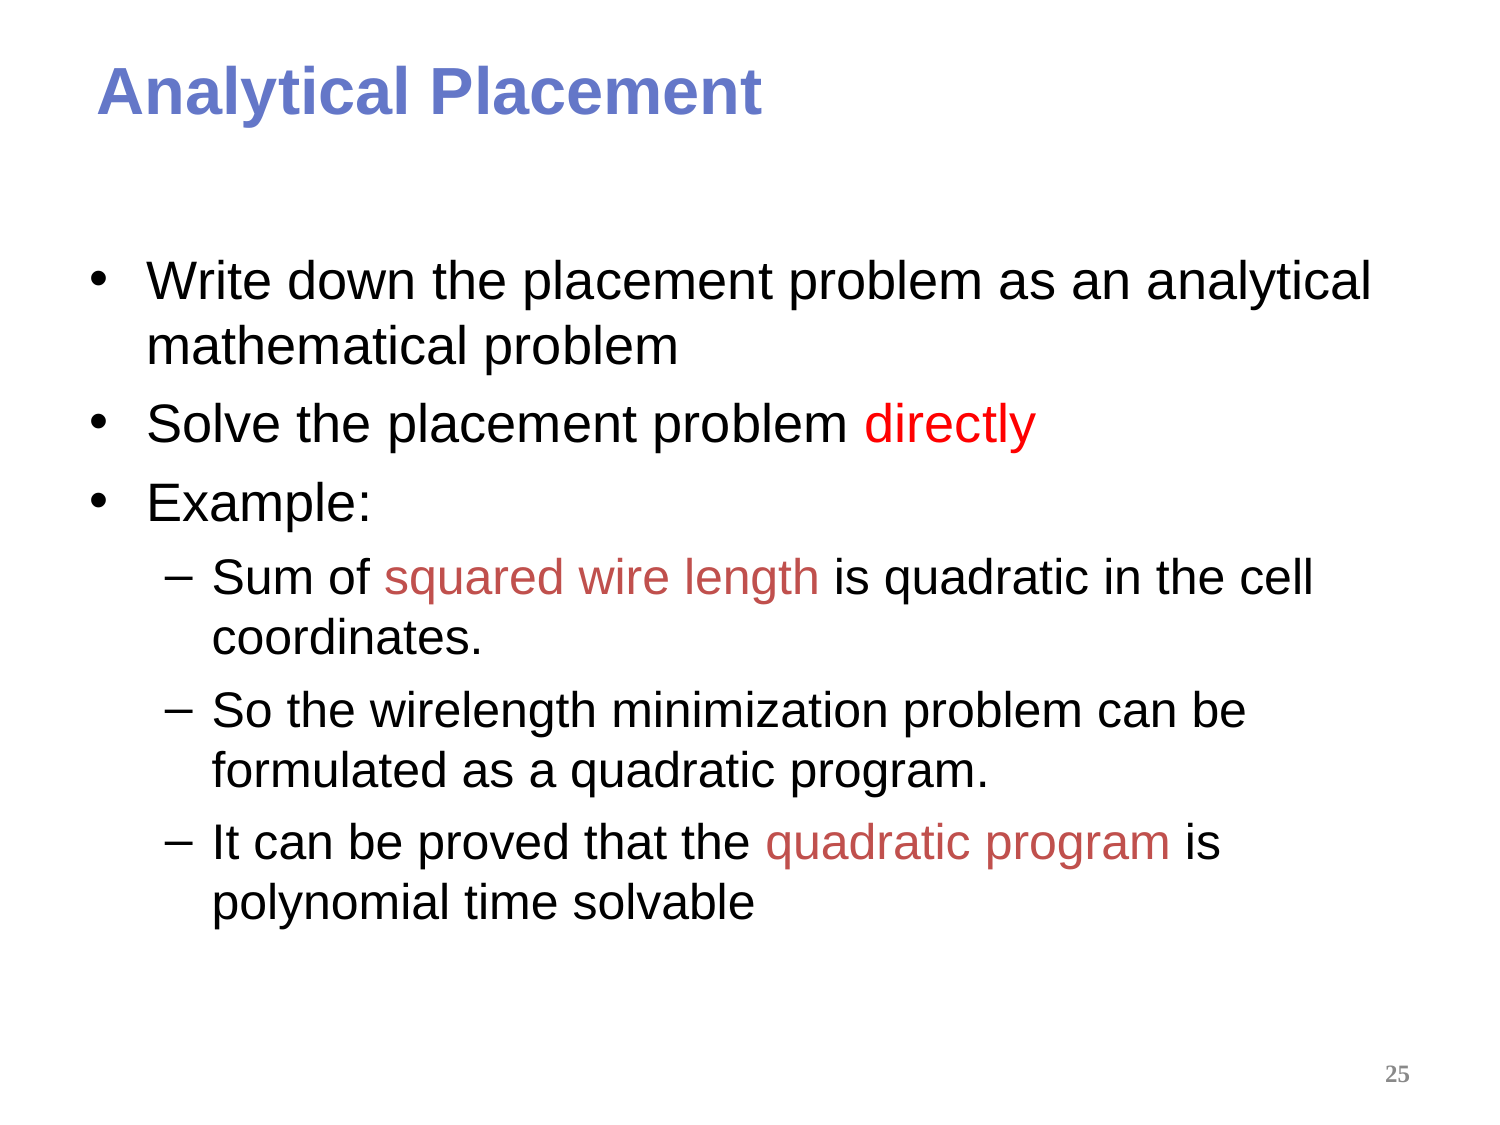

Analytical Placement
Write down the placement problem as an analytical mathematical problem
Solve the placement problem directly
Example:
Sum of squared wire length is quadratic in the cell coordinates.
So the wirelength minimization problem can be formulated as a quadratic program.
It can be proved that the quadratic program is polynomial time solvable